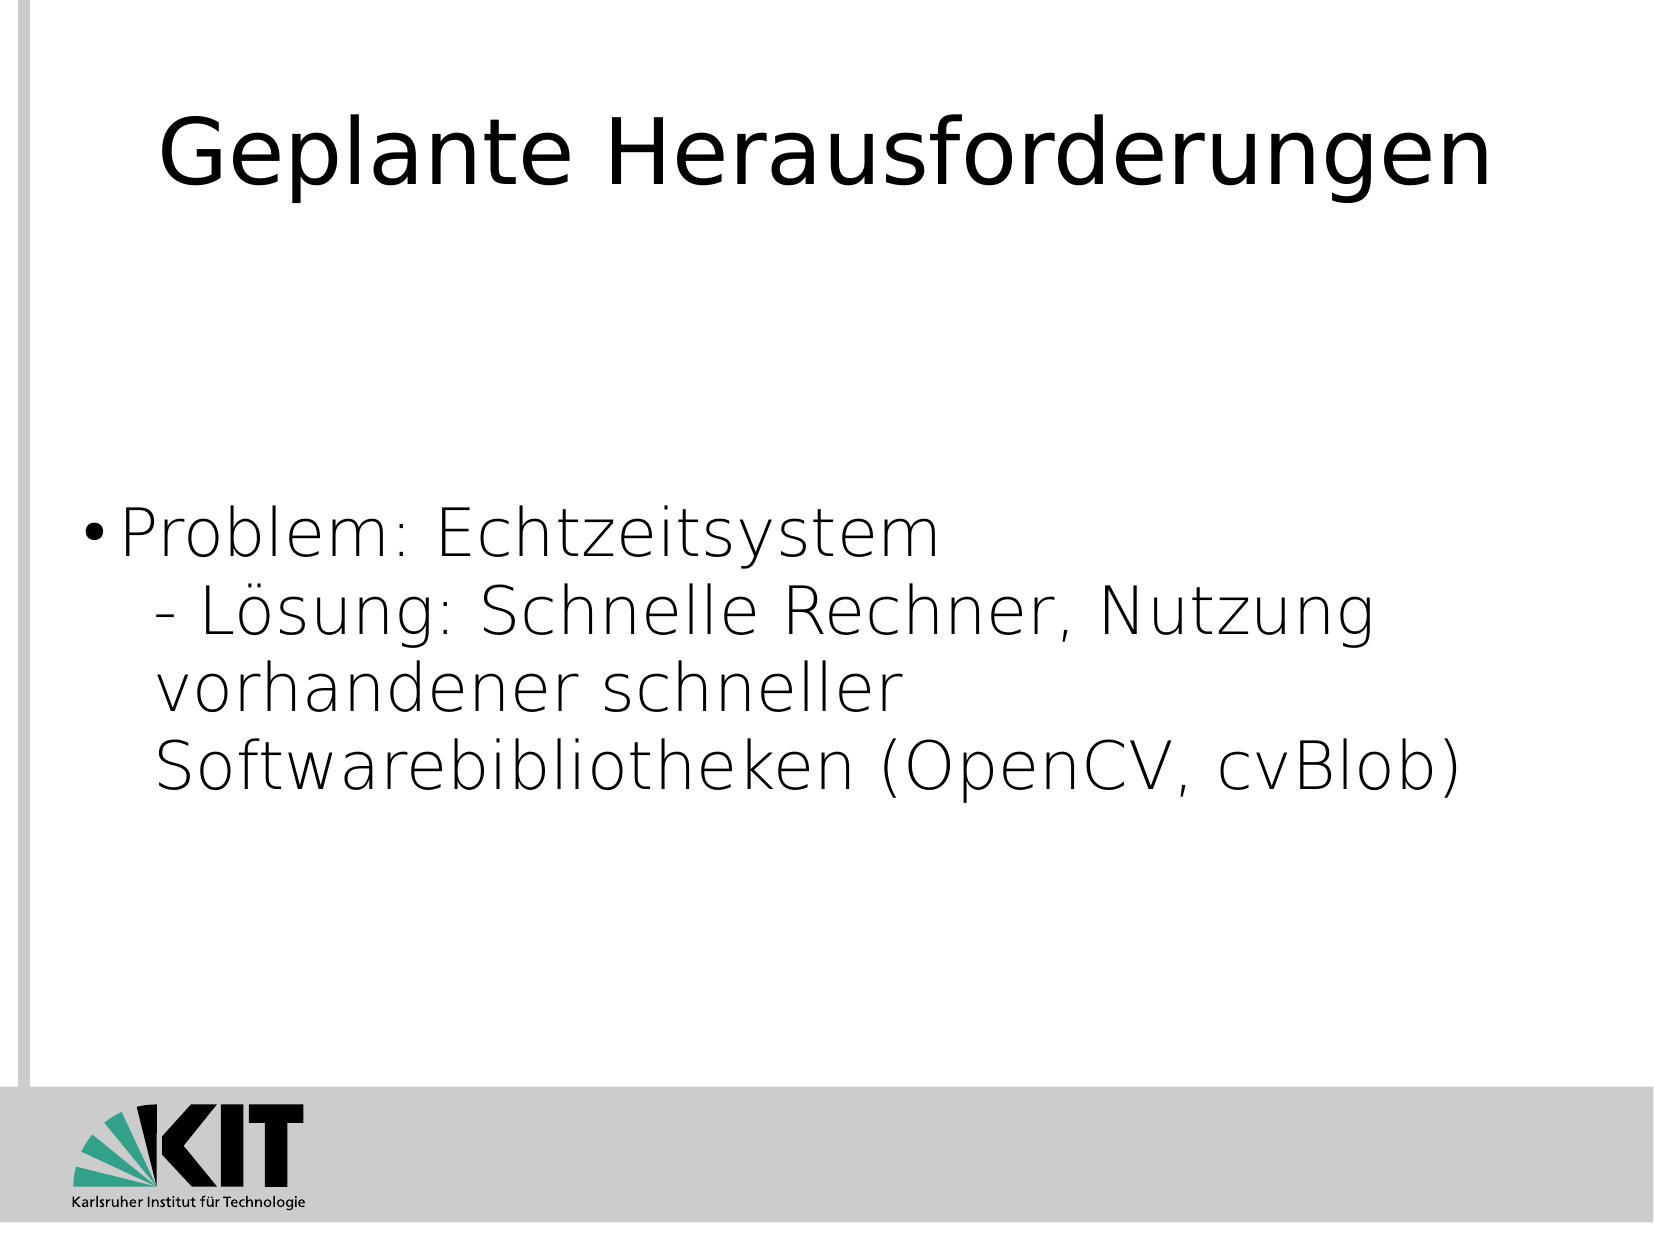

# Geplante Herausforderungen
Problem: Echtzeitsystem
- Lösung: Schnelle Rechner, Nutzung vorhandener schneller Softwarebibliotheken (OpenCV, cvBlob)